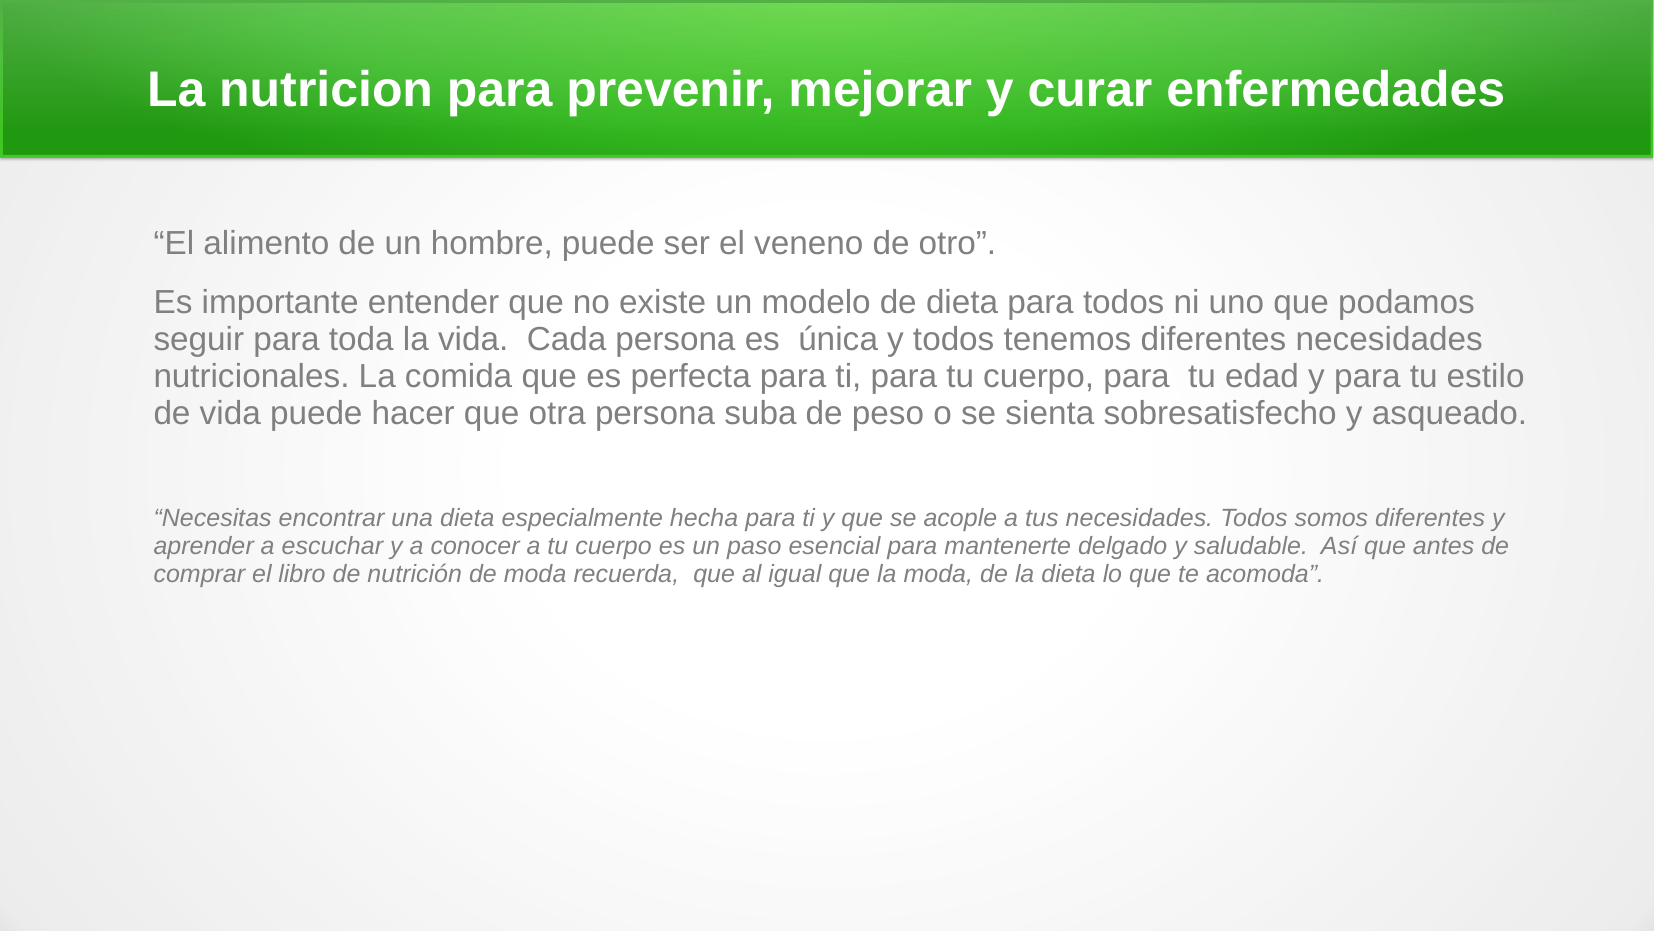

# La nutricion para prevenir, mejorar y curar enfermedades
“El alimento de un hombre, puede ser el veneno de otro”.
Es importante entender que no existe un modelo de dieta para todos ni uno que podamos seguir para toda la vida. Cada persona es única y todos tenemos diferentes necesidades nutricionales. La comida que es perfecta para ti, para tu cuerpo, para tu edad y para tu estilo de vida puede hacer que otra persona suba de peso o se sienta sobresatisfecho y asqueado.
“Necesitas encontrar una dieta especialmente hecha para ti y que se acople a tus necesidades. Todos somos diferentes y aprender a escuchar y a conocer a tu cuerpo es un paso esencial para mantenerte delgado y saludable. Así que antes de comprar el libro de nutrición de moda recuerda, que al igual que la moda, de la dieta lo que te acomoda”.